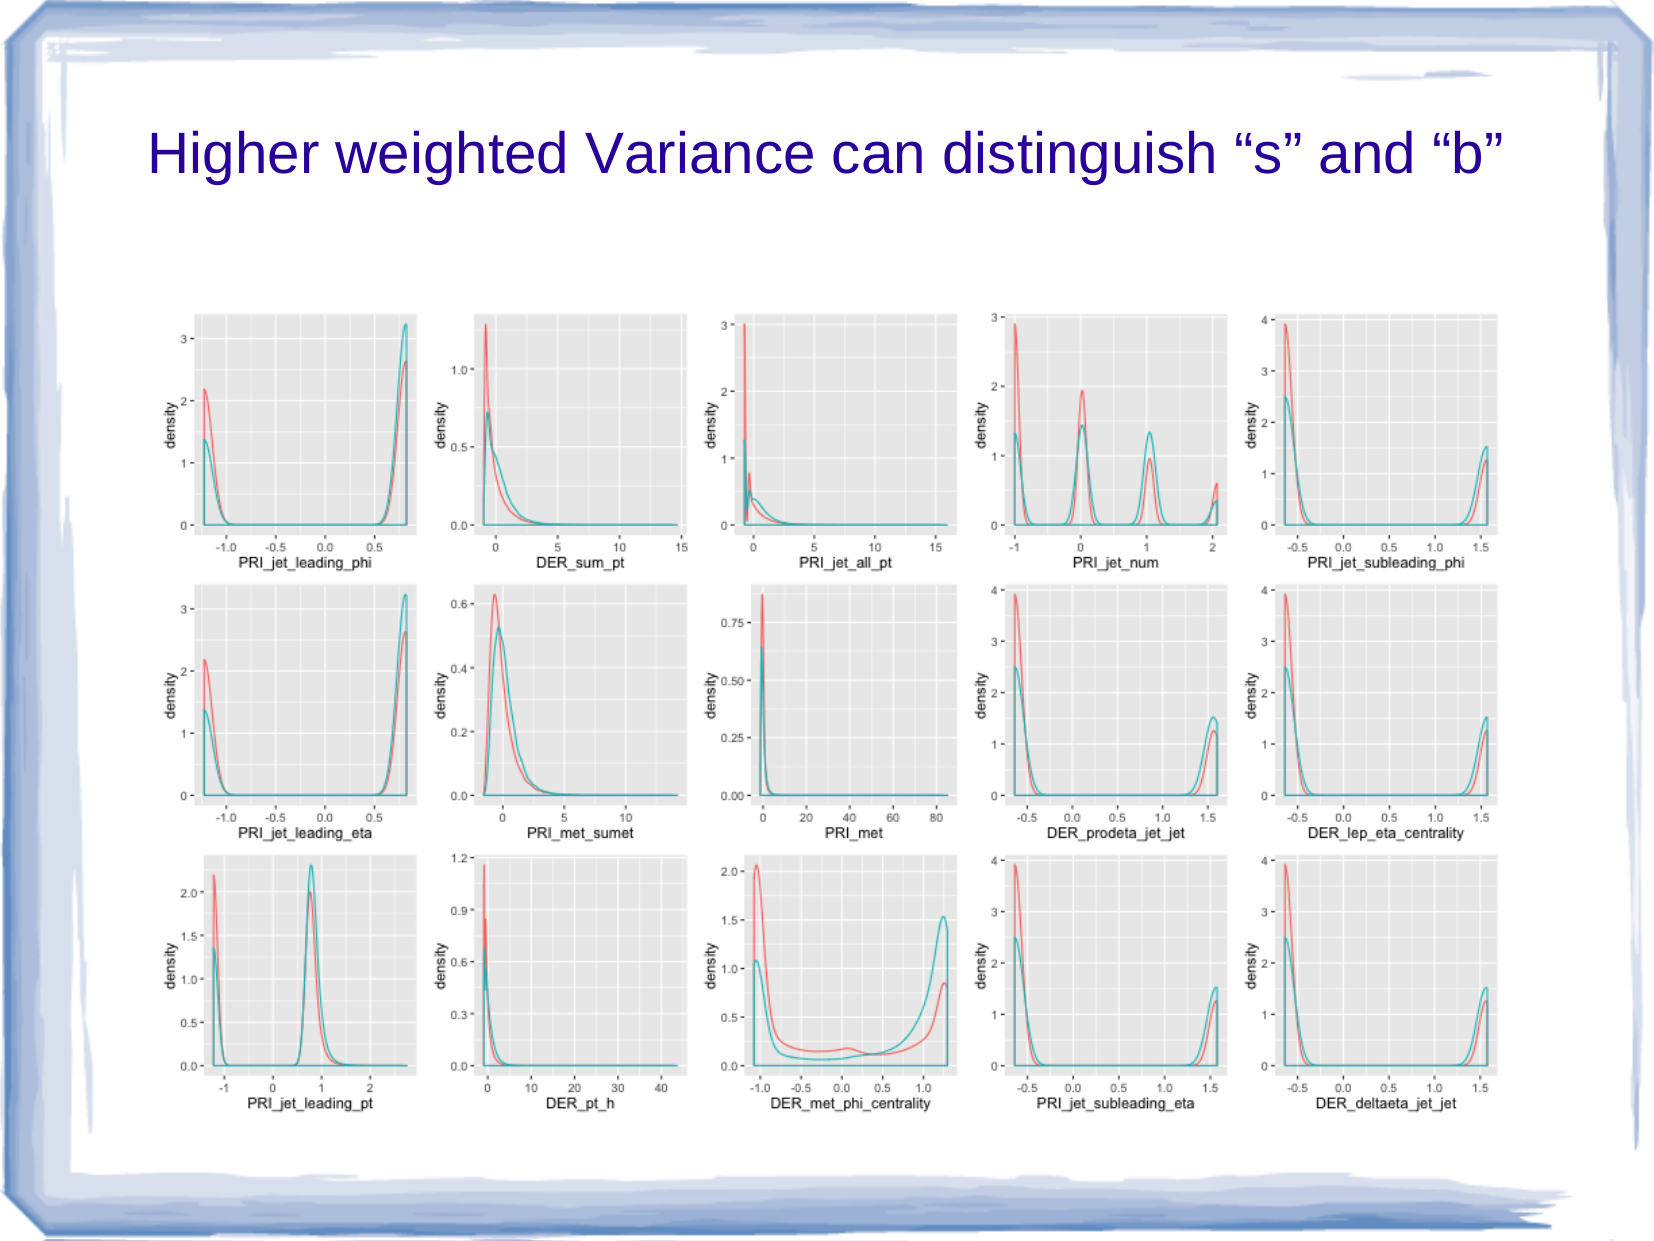

# Higher weighted Variance can distinguish “s” and “b”